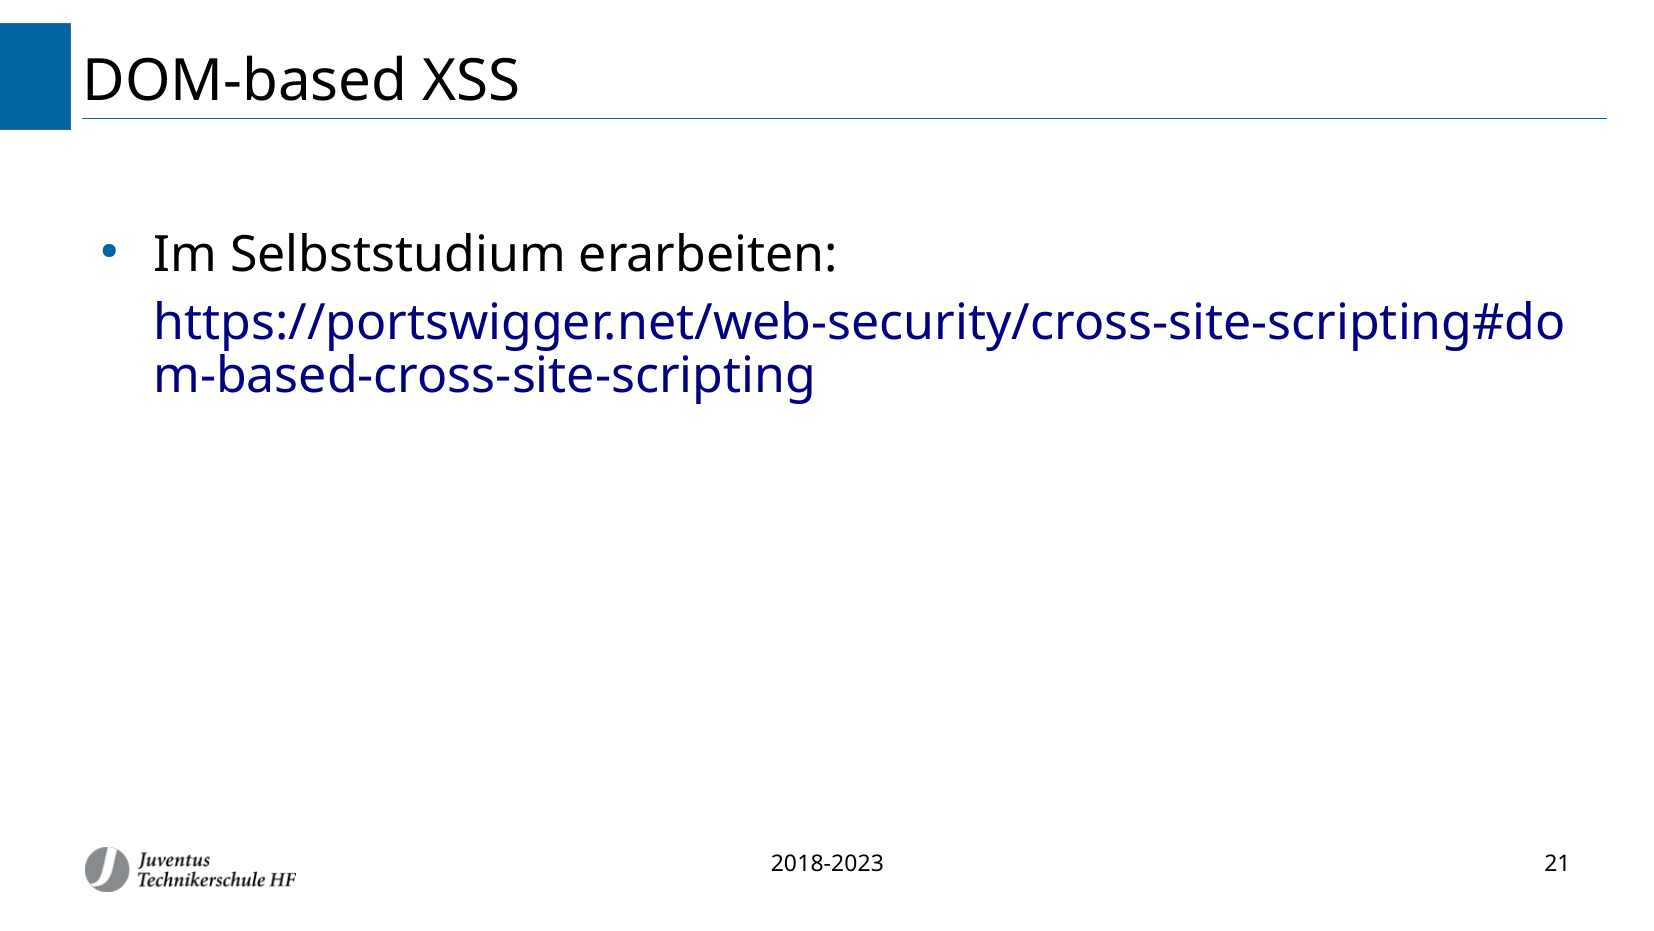

# DOM-based XSS
Im Selbststudium erarbeiten: https://portswigger.net/web-security/cross-site-scripting#dom-based-cross-site-scripting
2018-2023
21